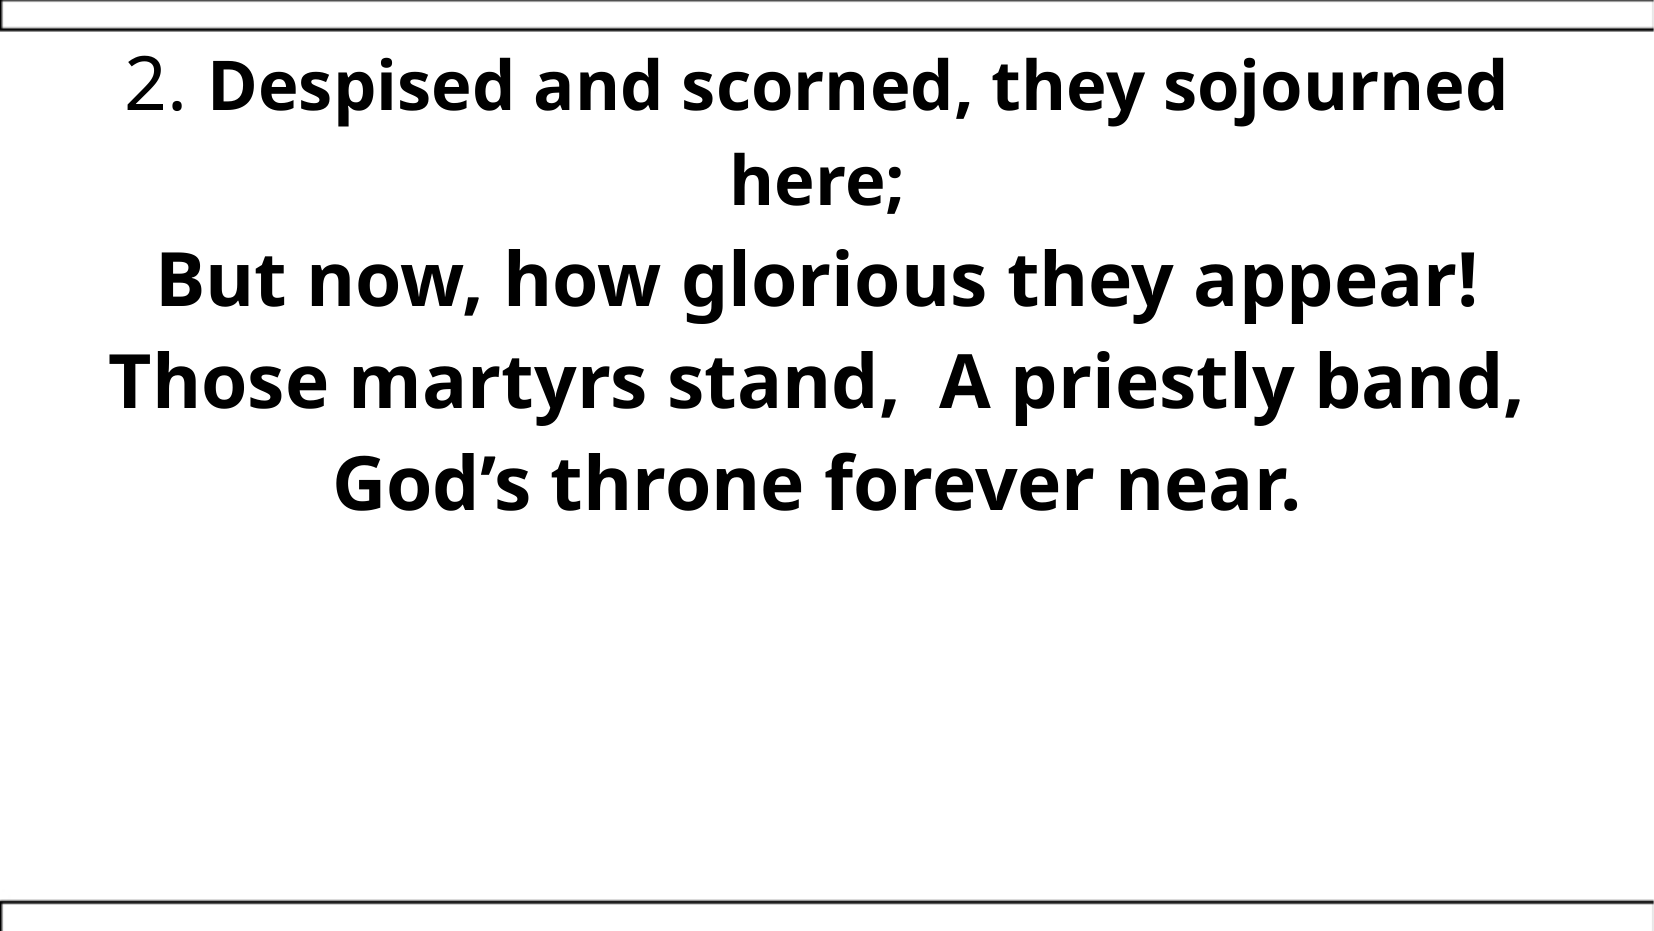

# 2. Despised and scorned, they sojourned here; But now, how glorious they appear! Those martyrs stand, A priestly band, God’s throne forever near.